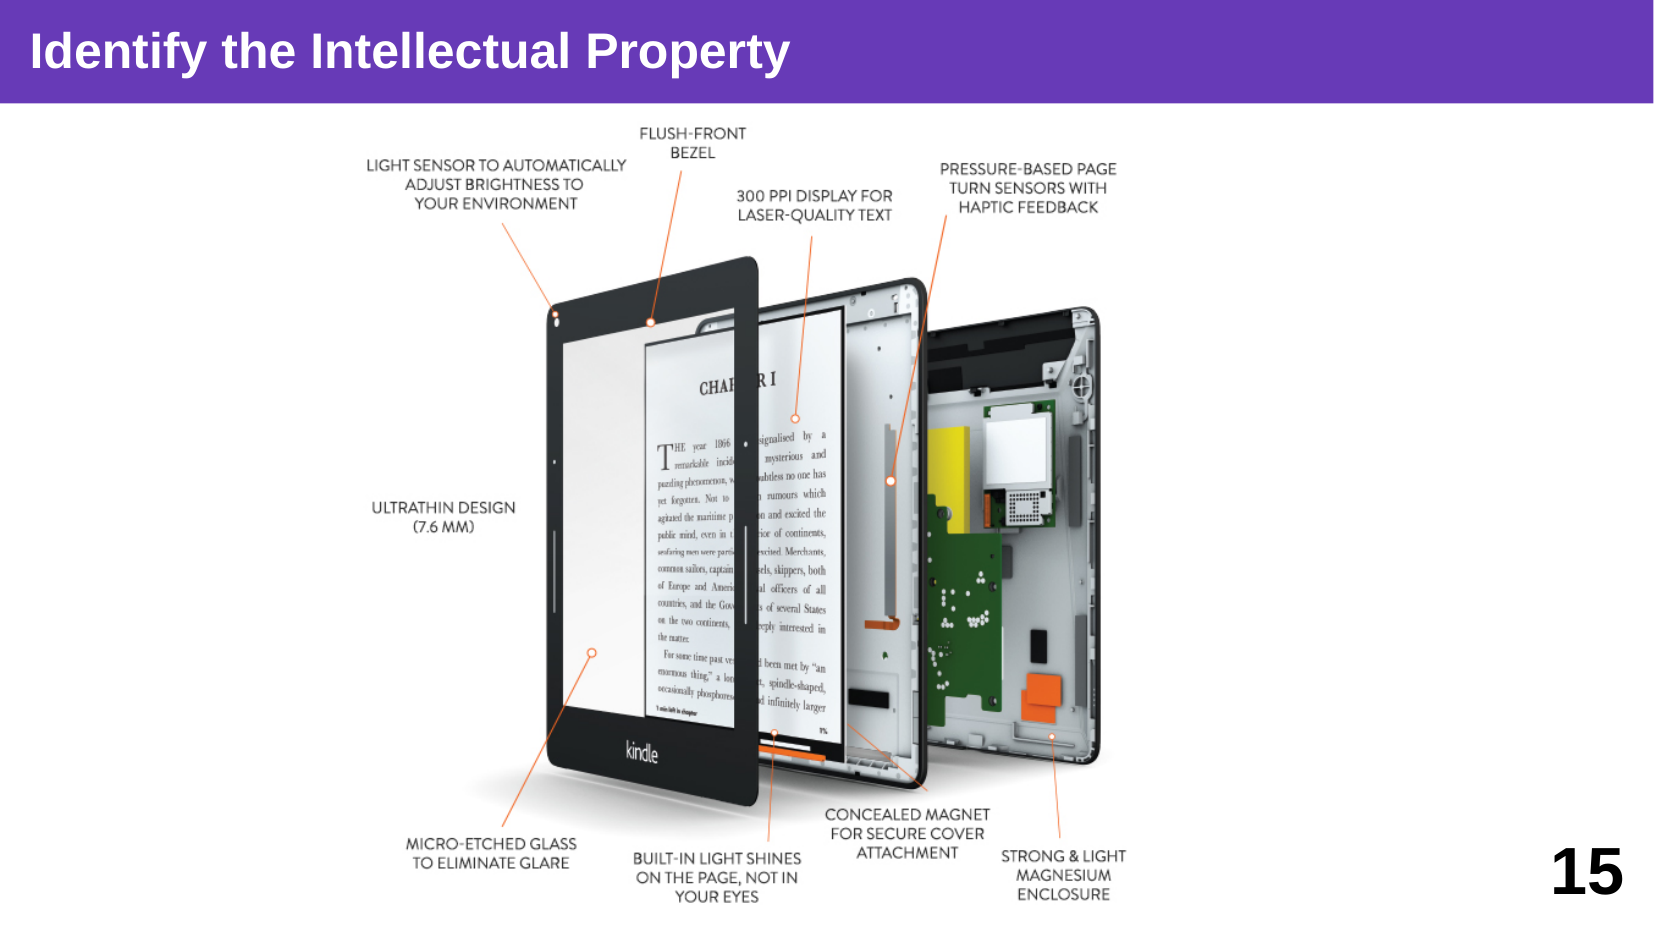

# Identify the Intellectual Property
Commercial Open Source Startups
15
© 2020 Dirk Riehle - Some Rights Reserved